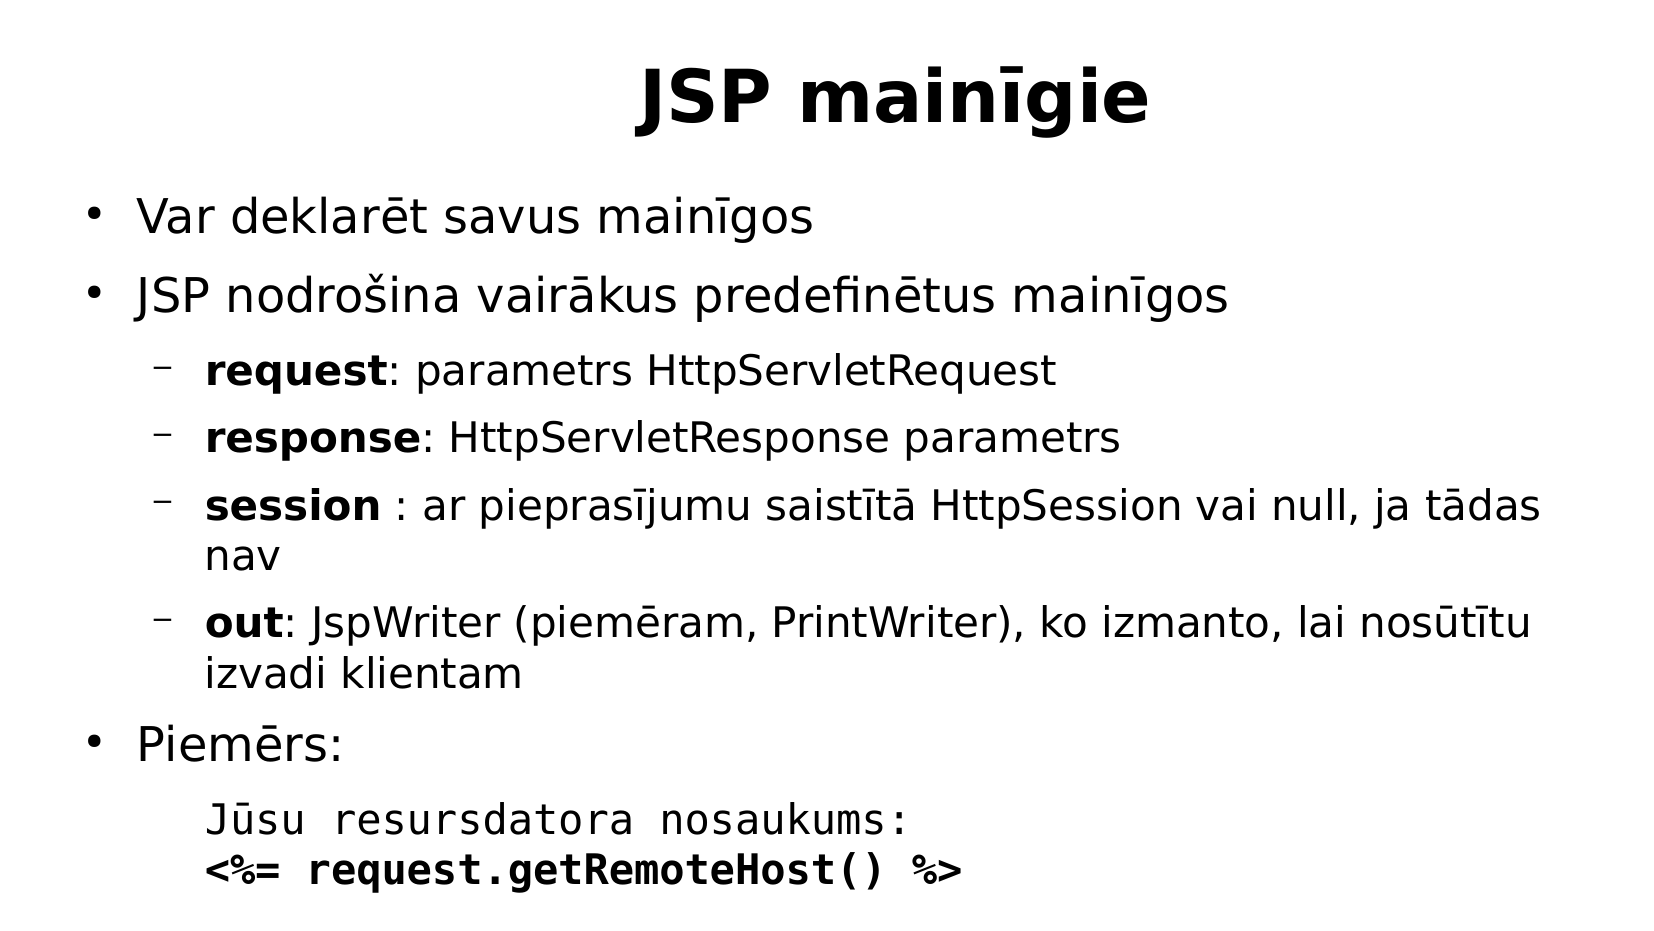

# JSP mainīgie
Var deklarēt savus mainīgos
JSP nodrošina vairākus predefinētus mainīgos
request: parametrs HttpServletRequest
response: HttpServletResponse parametrs
session : ar pieprasījumu saistītā HttpSession vai null, ja tādas nav
out: JspWriter (piemēram, PrintWriter), ko izmanto, lai nosūtītu izvadi klientam
Piemērs:
Jūsu resursdatora nosaukums:
<%= request.getRemoteHost() %>